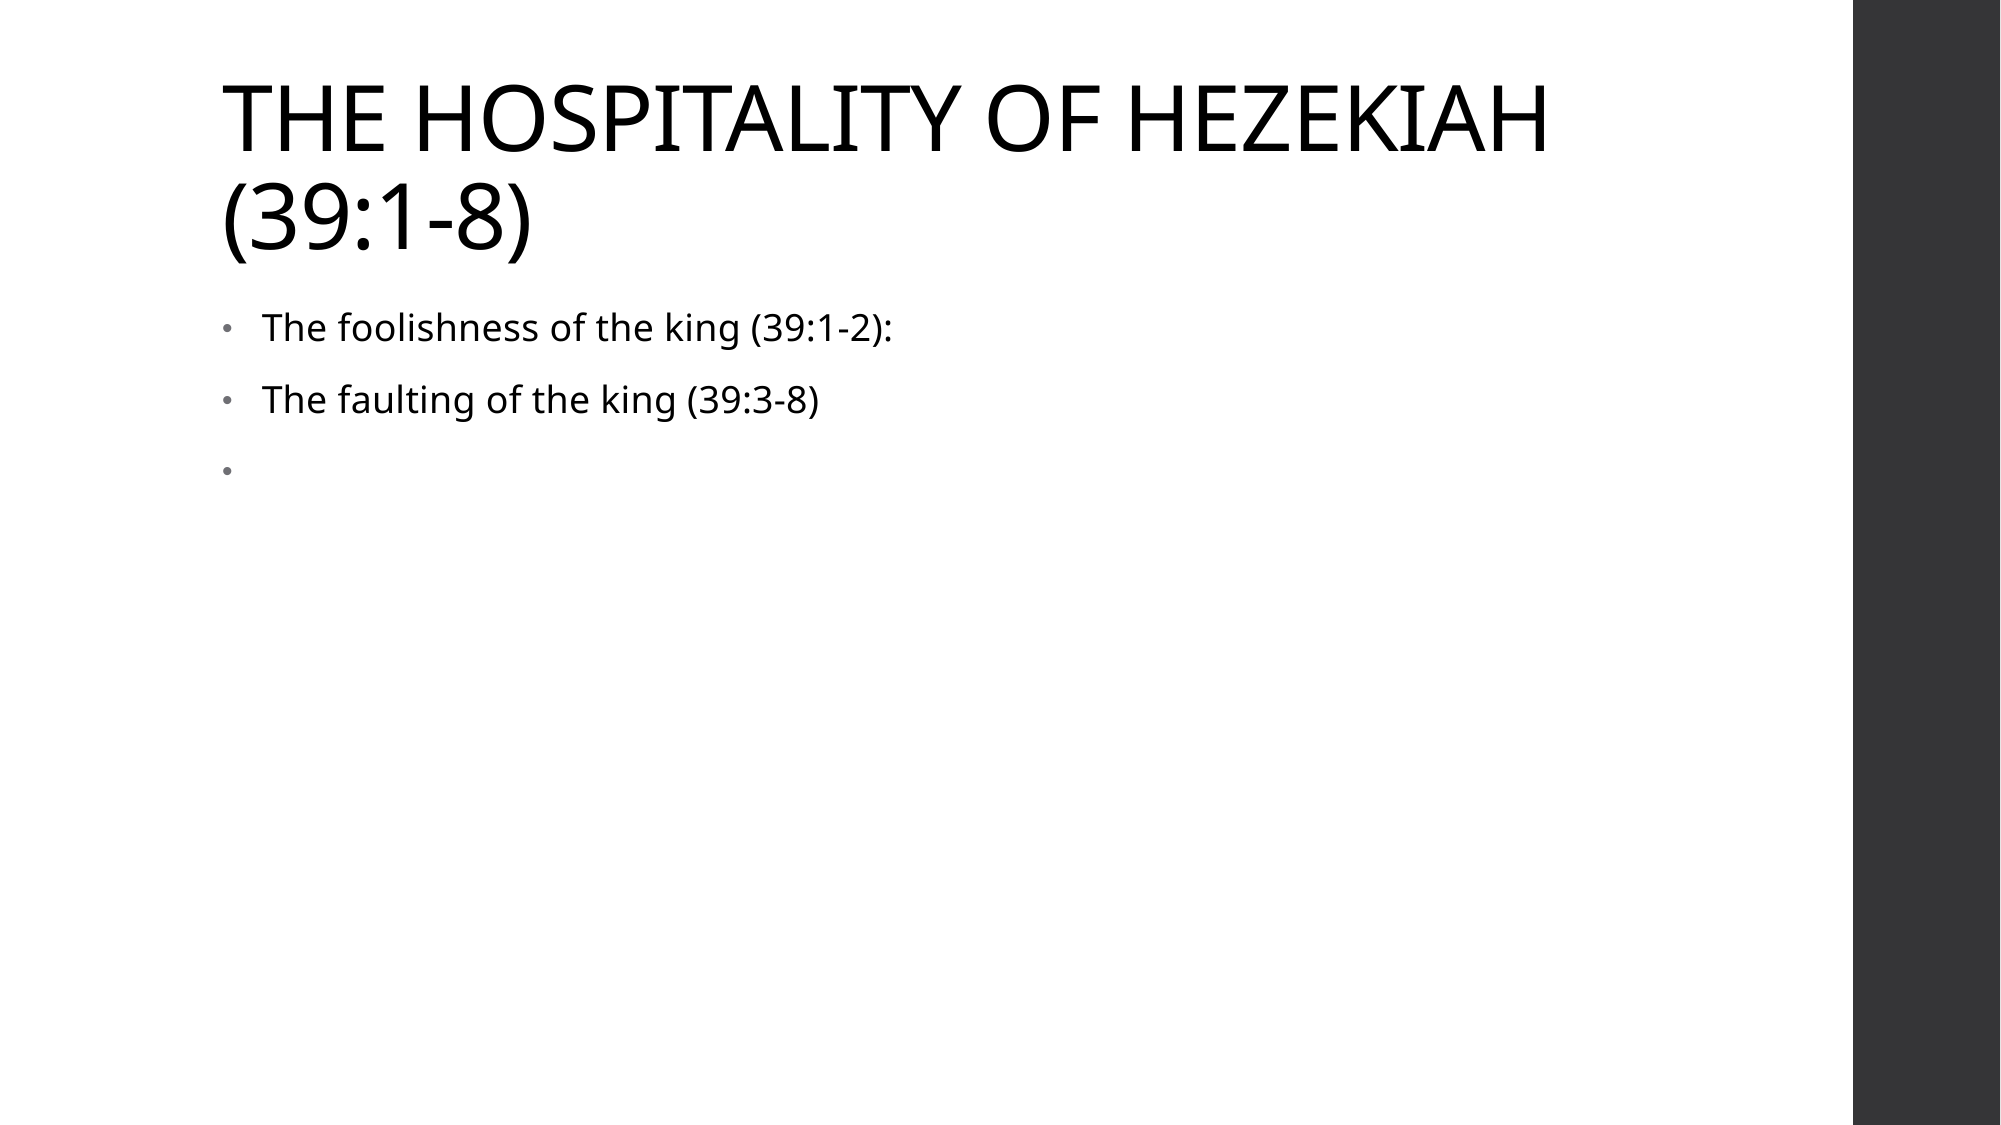

# THE HOSPITALITY OF HEZEKIAH (39:1-8)
 The foolishness of the king (39:1-2):
 The faulting of the king (39:3-8)